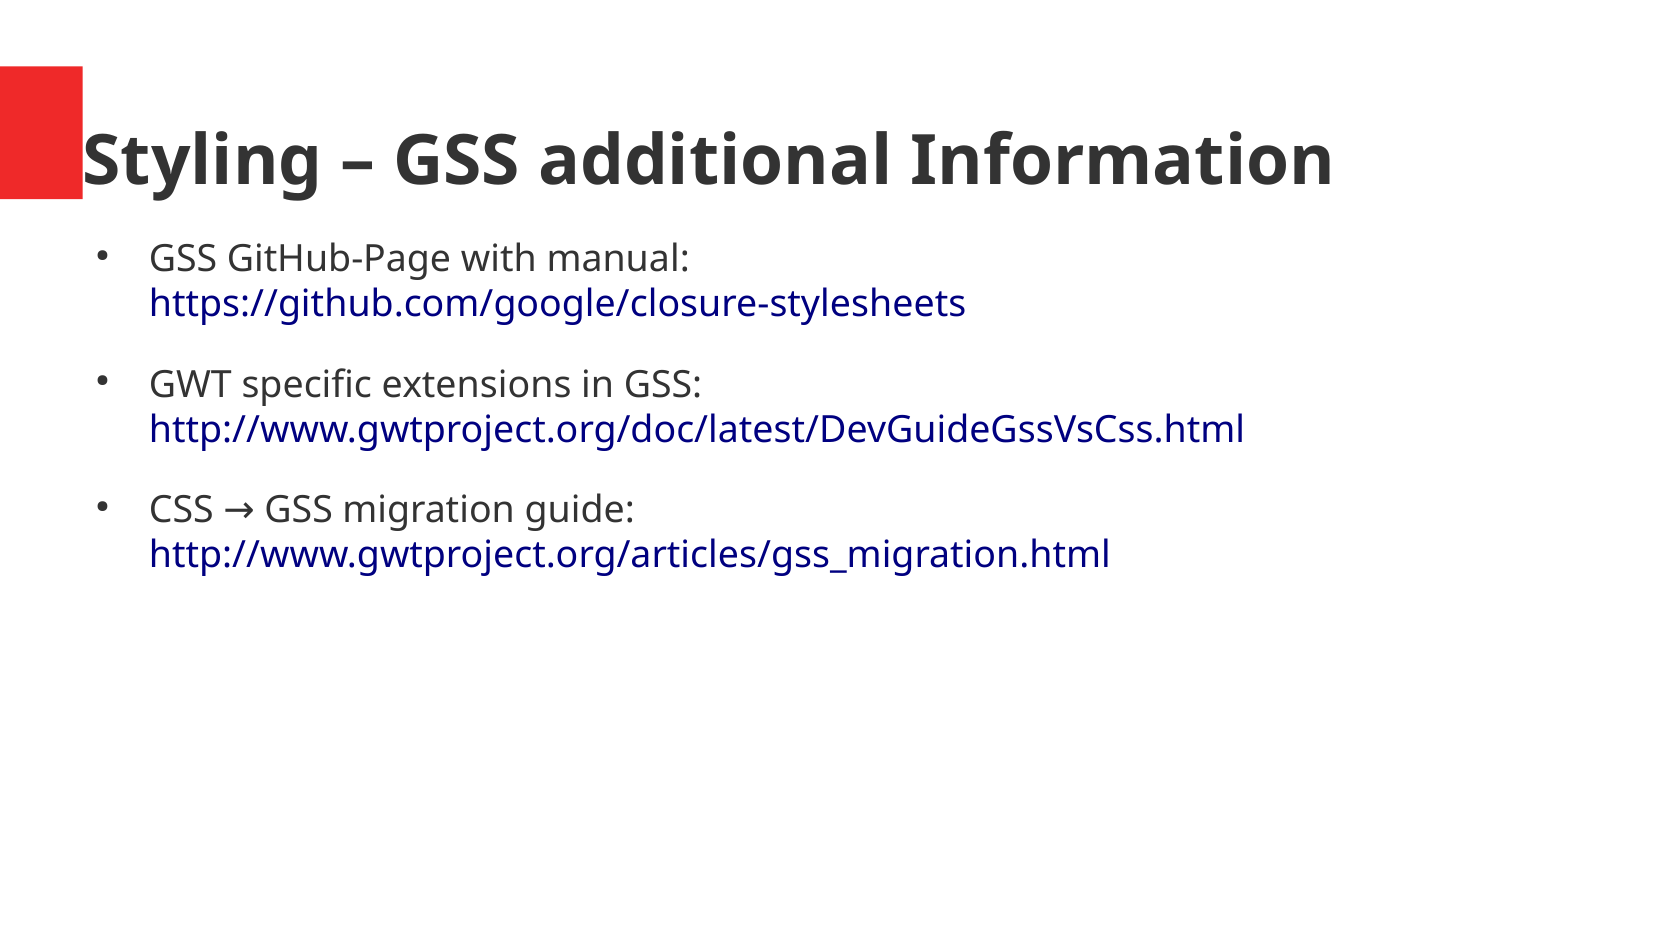

# Styling – GSS additional Information
GSS GitHub-Page with manual: https://github.com/google/closure-stylesheets
GWT specific extensions in GSS: http://www.gwtproject.org/doc/latest/DevGuideGssVsCss.html
CSS → GSS migration guide: http://www.gwtproject.org/articles/gss_migration.html